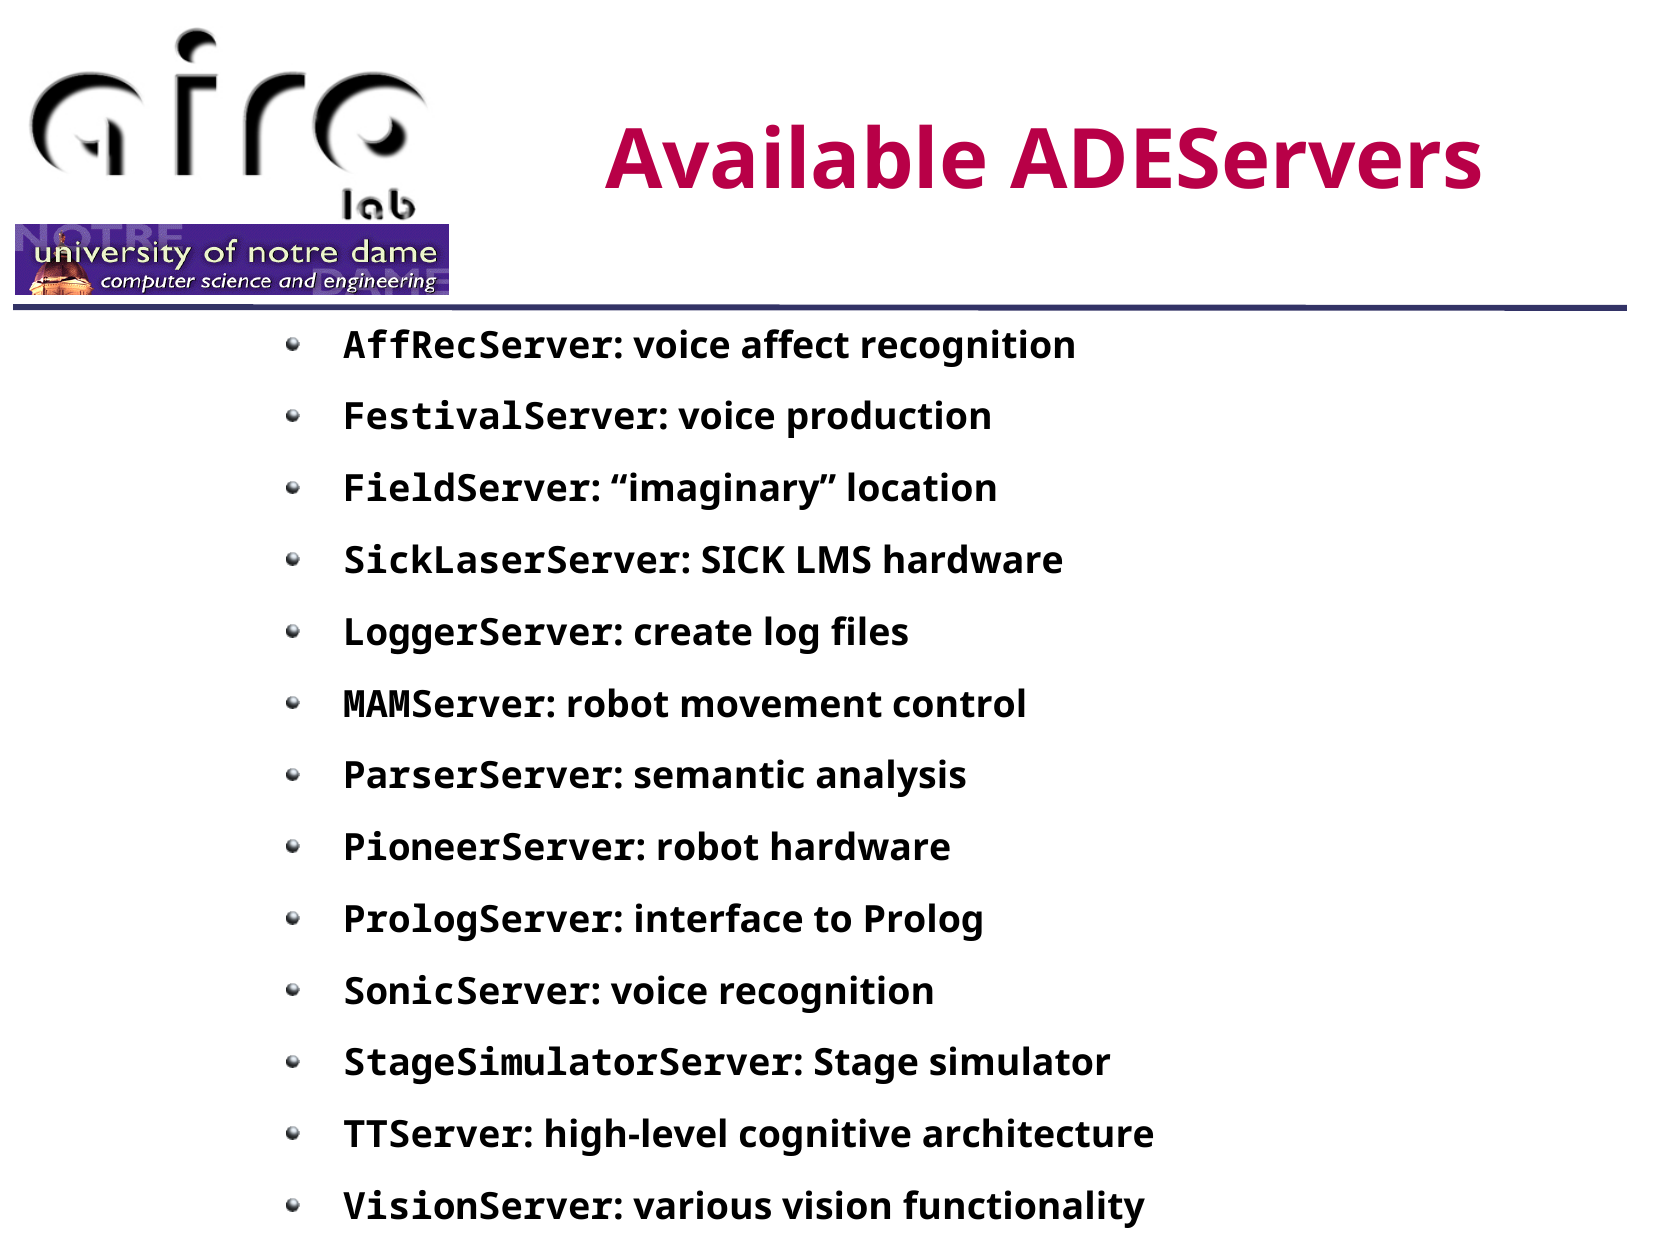

# Available ADEServers
AffRecServer: voice affect recognition
FestivalServer: voice production
FieldServer: “imaginary” location
SickLaserServer: SICK LMS hardware
LoggerServer: create log files
MAMServer: robot movement control
ParserServer: semantic analysis
PioneerServer: robot hardware
PrologServer: interface to Prolog
SonicServer: voice recognition
StageSimulatorServer: Stage simulator
TTServer: high-level cognitive architecture
VisionServer: various vision functionality